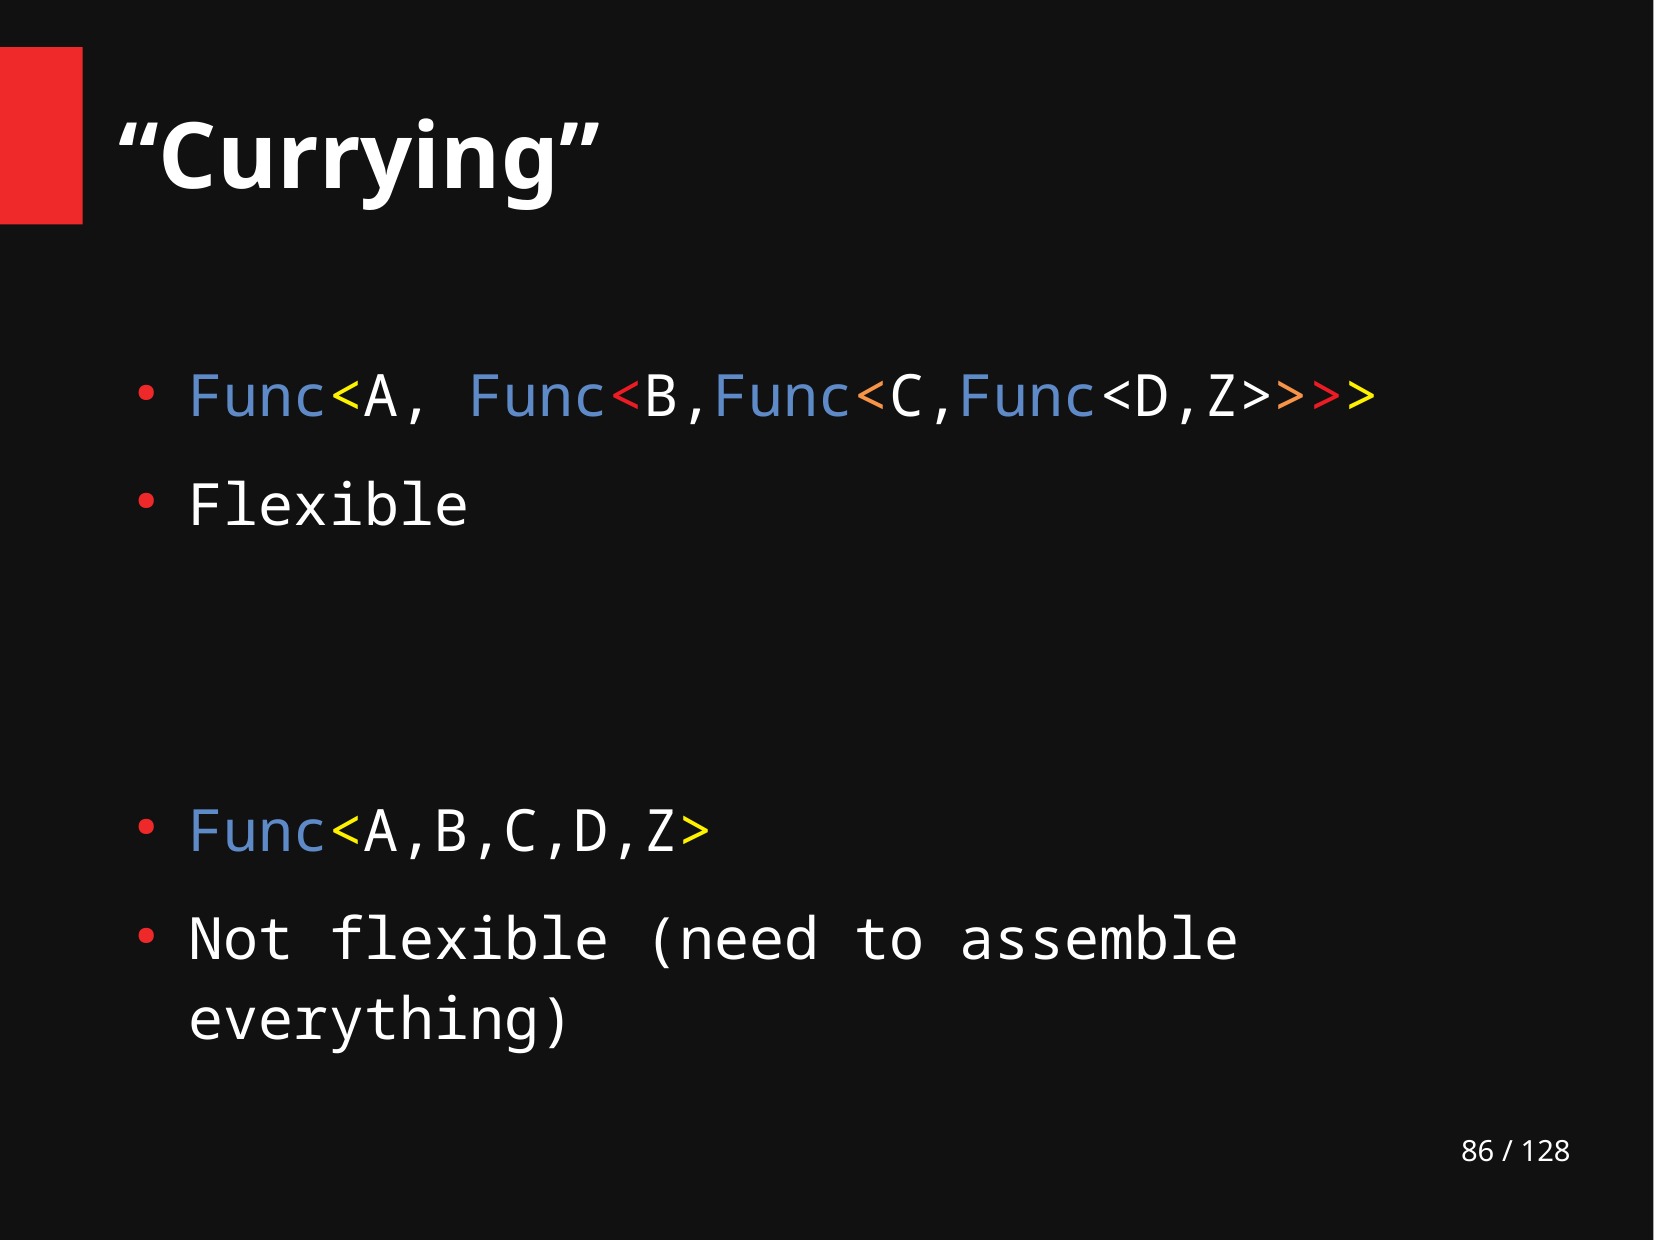

“Currying”
# Func<A, Func<B,Func<C,Func<D,Z>>>>
Flexible
Func<A,B,C,D,Z>
Not flexible (need to assemble everything)
86